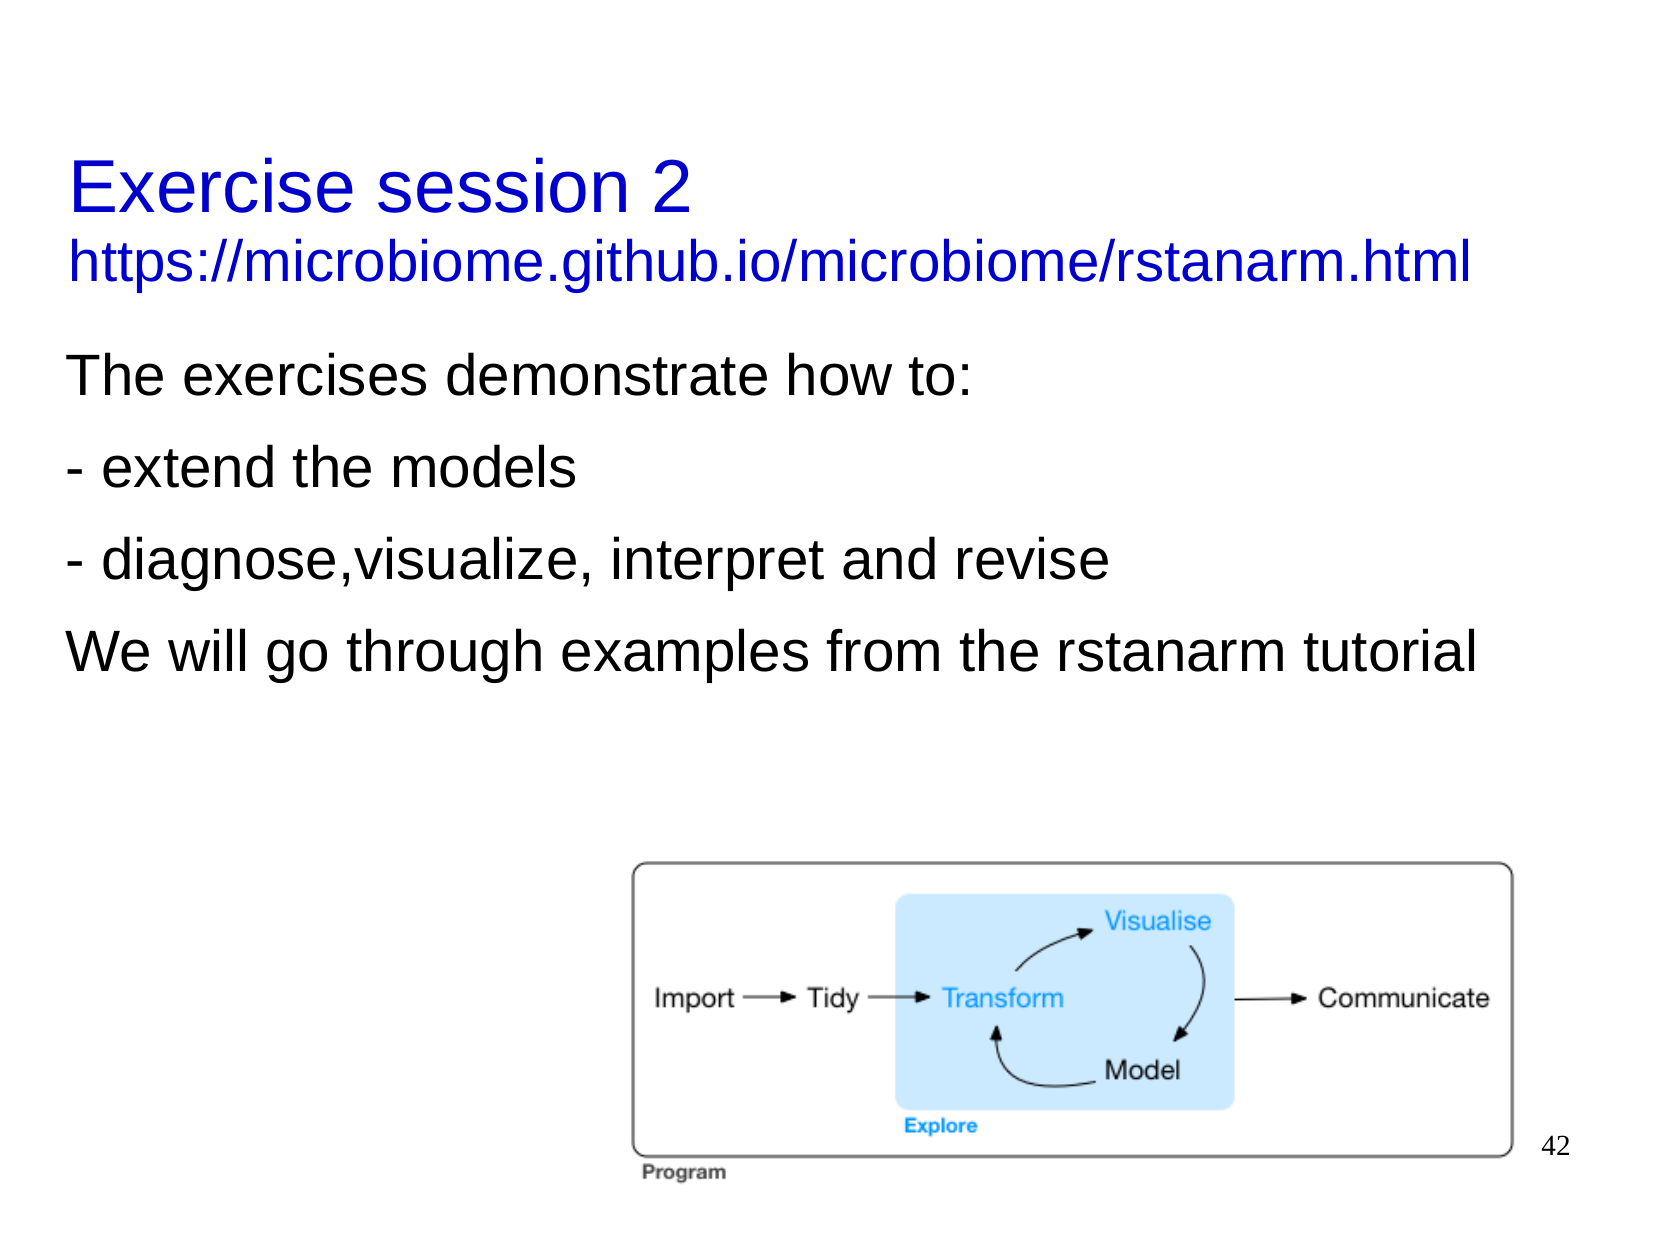

# Exercise session 2 https://microbiome.github.io/microbiome/rstanarm.html
The exercises demonstrate how to:
- extend the models
- diagnose,visualize, interpret and revise
We will go through examples from the rstanarm tutorial
42